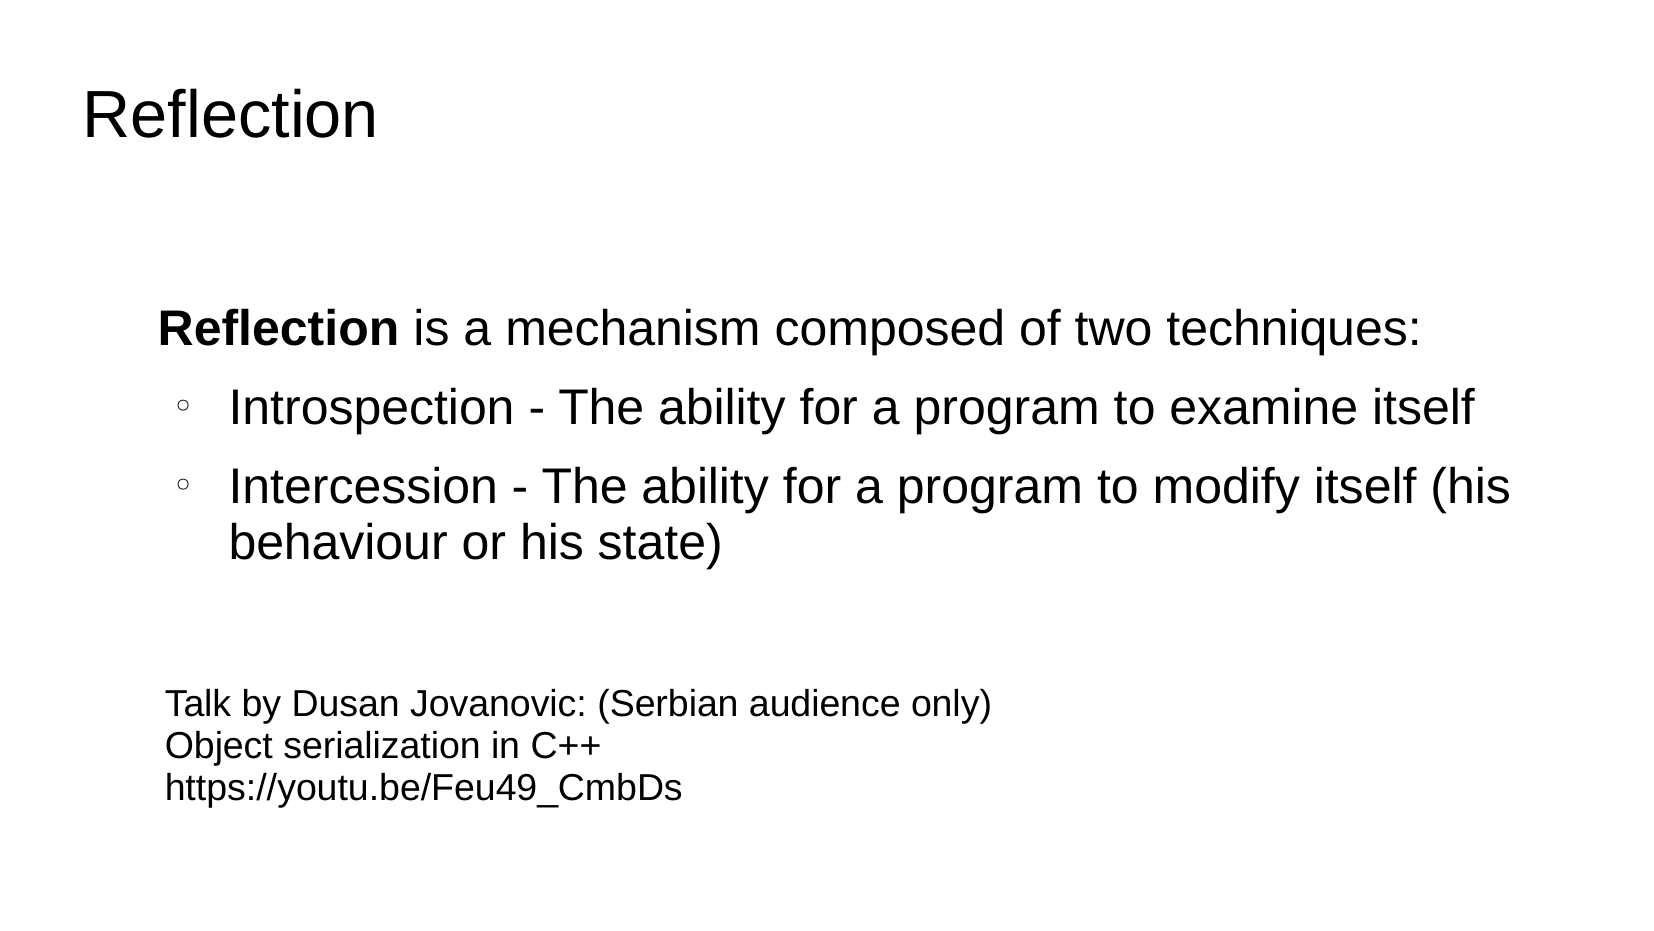

# Reflection
Reflection is a mechanism composed of two techniques:
Introspection - The ability for a program to examine itself
Intercession - The ability for a program to modify itself (his behaviour or his state)
Talk by Dusan Jovanovic: (Serbian audience only)
Object serialization in C++
https://youtu.be/Feu49_CmbDs